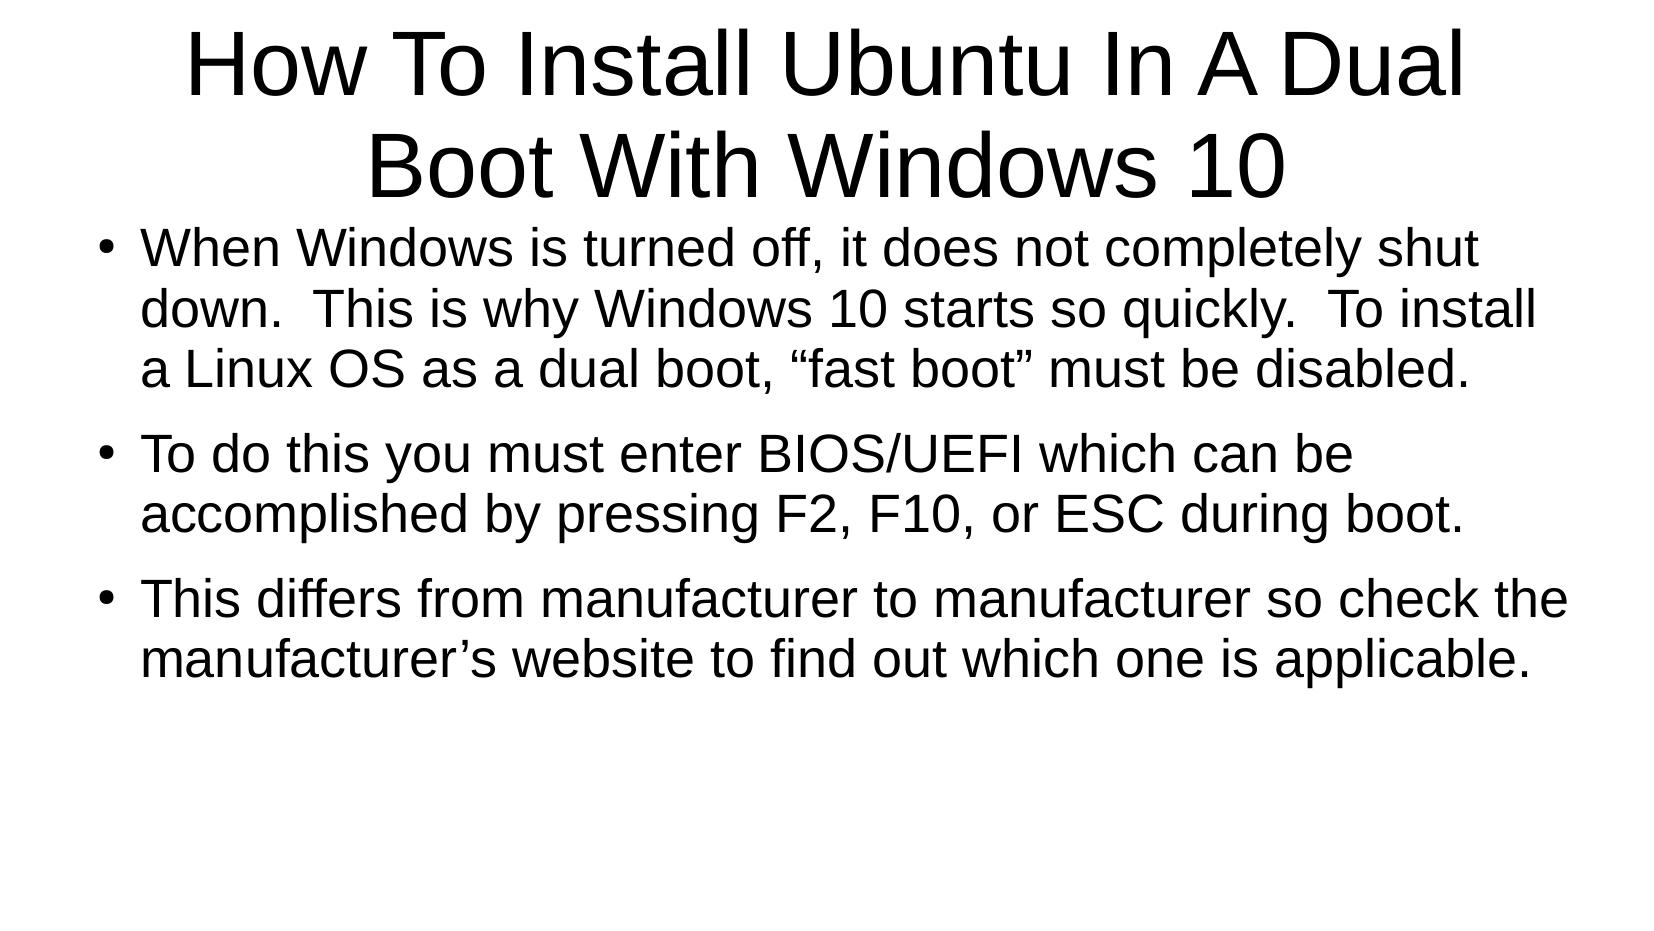

# How To Install Ubuntu In A Dual Boot With Windows 10
When Windows is turned off, it does not completely shut down. This is why Windows 10 starts so quickly. To install a Linux OS as a dual boot, “fast boot” must be disabled.
To do this you must enter BIOS/UEFI which can be accomplished by pressing F2, F10, or ESC during boot.
This differs from manufacturer to manufacturer so check the manufacturer’s website to find out which one is applicable.